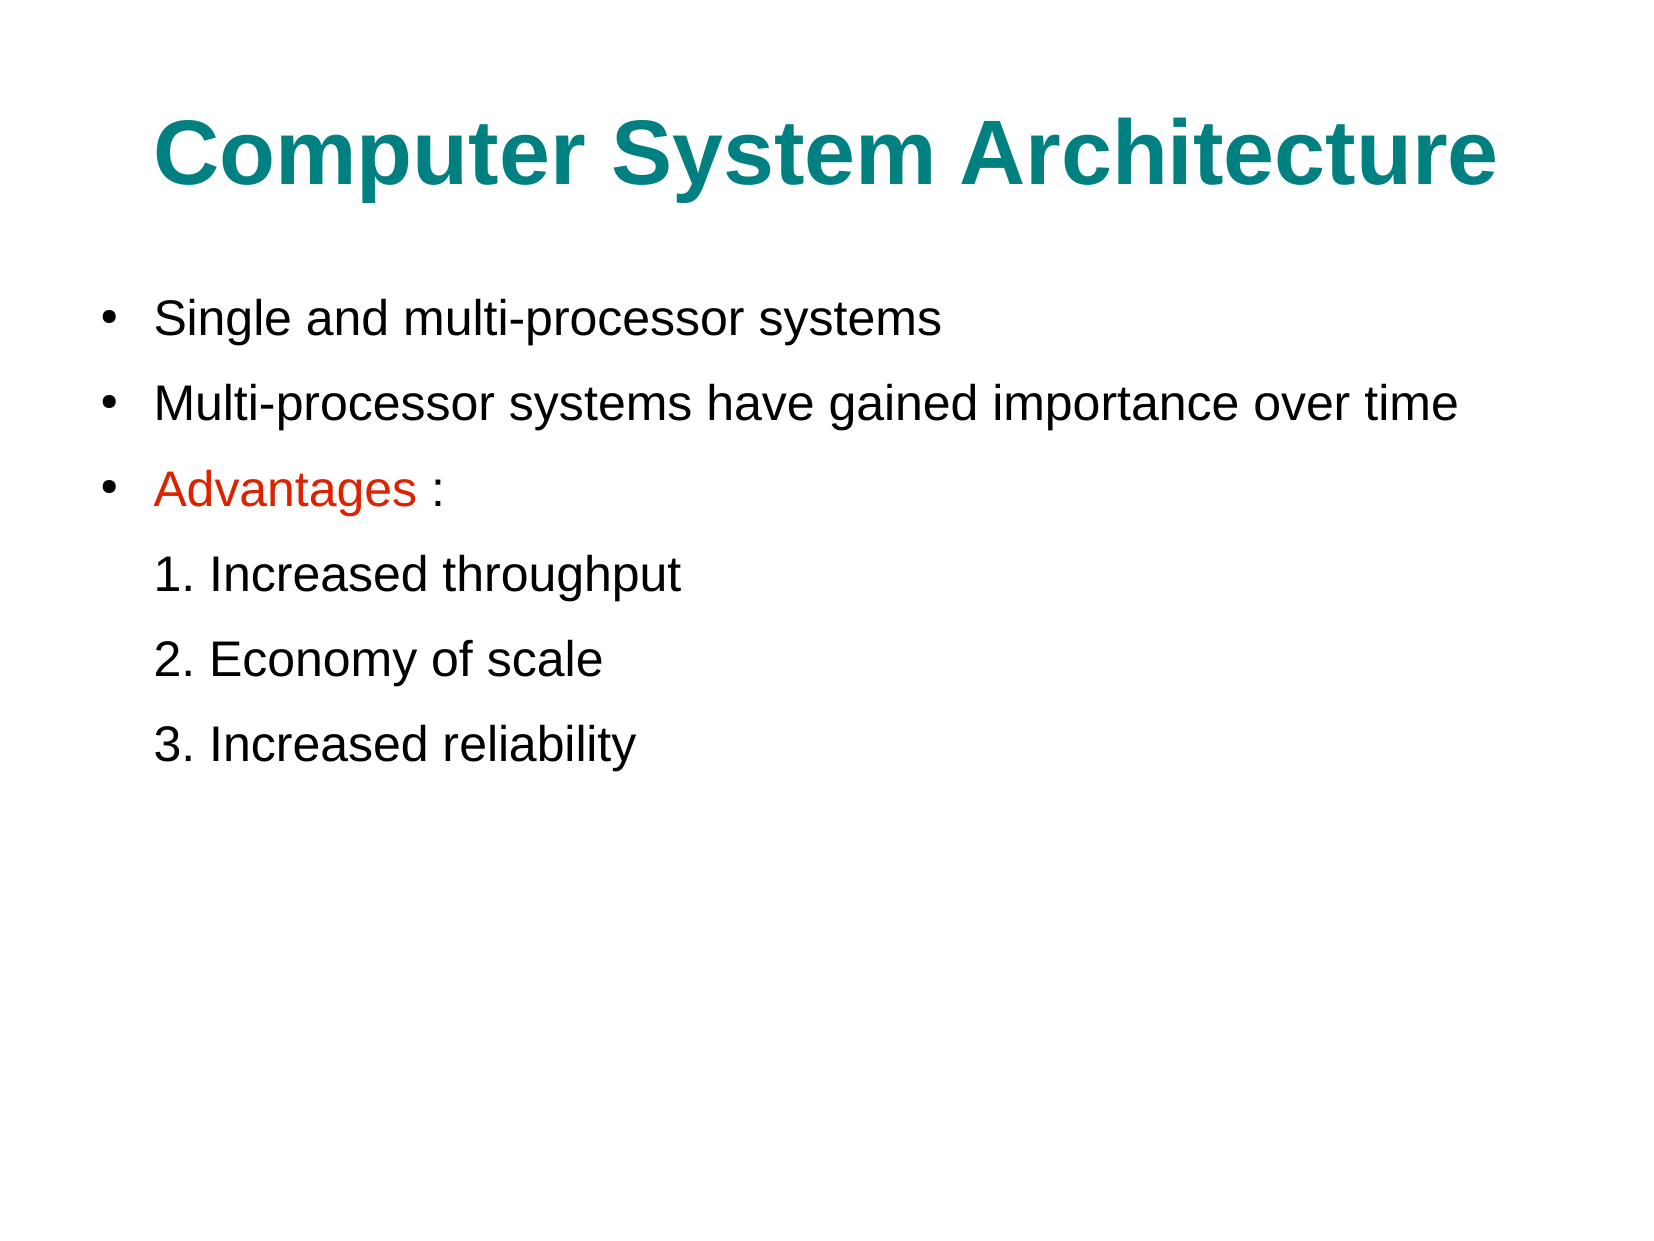

# Computer System Architecture
Single and multi-processor systems
Multi-processor systems have gained importance over time
Advantages :
1. Increased throughput
2. Economy of scale
3. Increased reliability